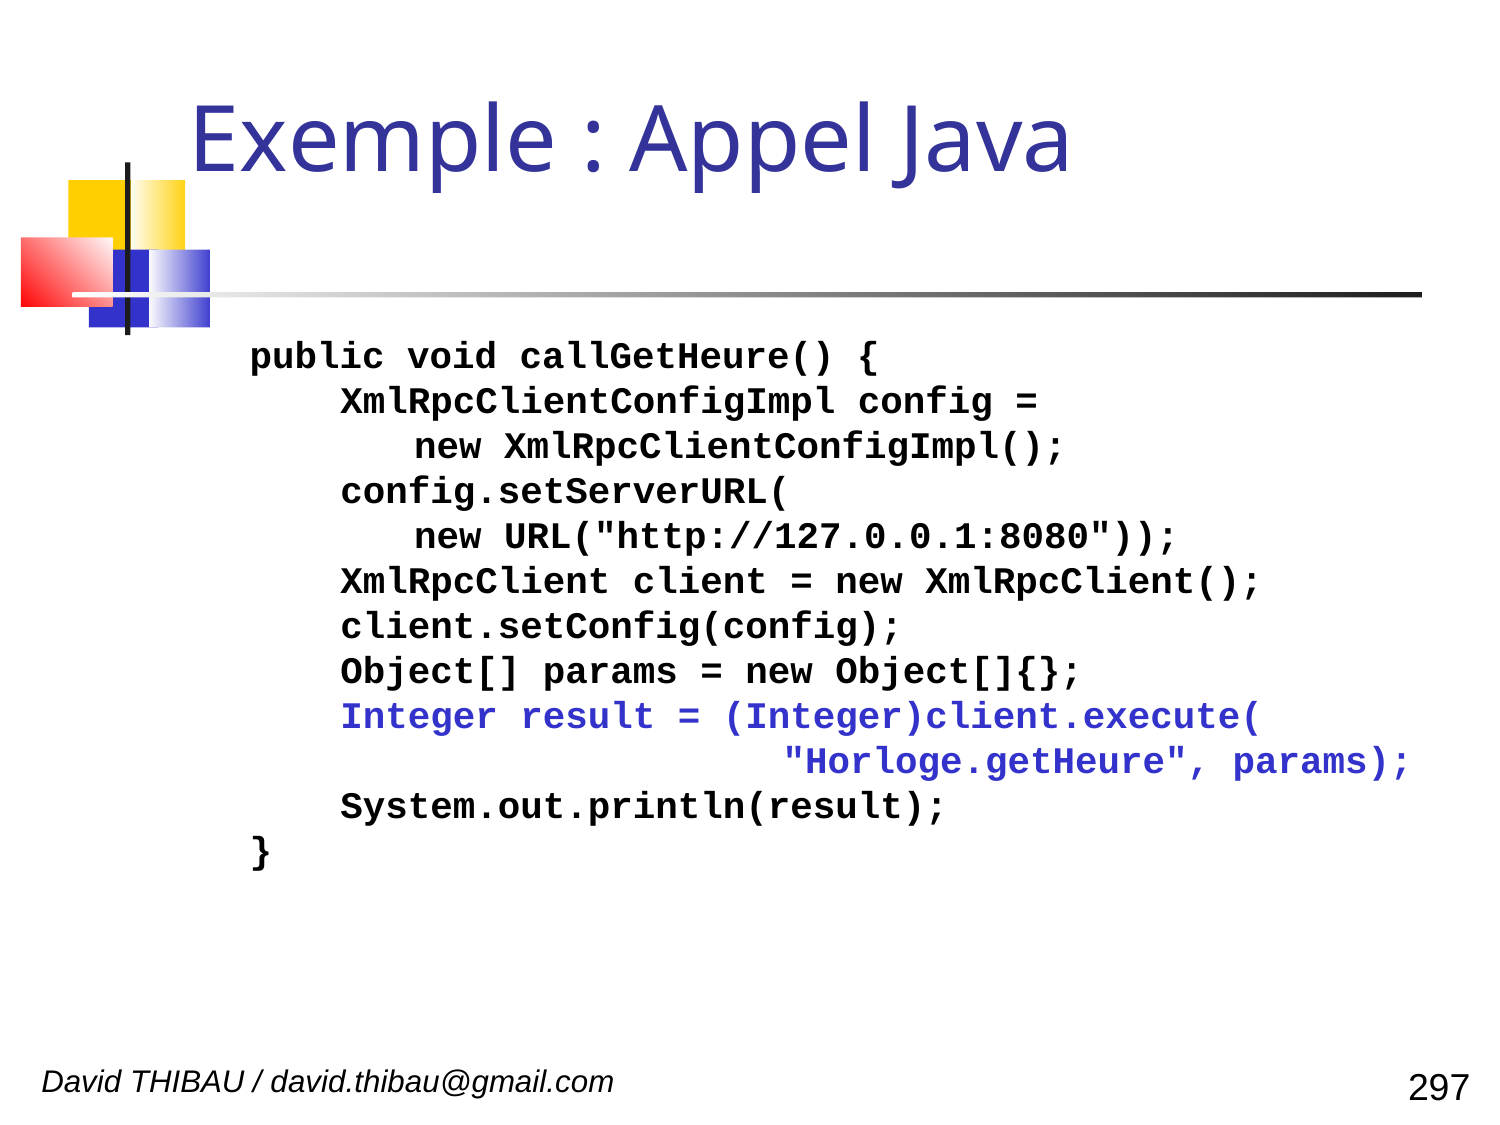

# Exemple : Appel Java
	public void callGetHeure() {
			XmlRpcClientConfigImpl config =
			new XmlRpcClientConfigImpl();
			config.setServerURL(
			new URL("http://127.0.0.1:8080"));
			XmlRpcClient client = new XmlRpcClient();
			client.setConfig(config);
			Object[] params = new Object[]{};
			Integer result = (Integer)client.execute(
								"Horloge.getHeure", params);
			System.out.println(result);
	}